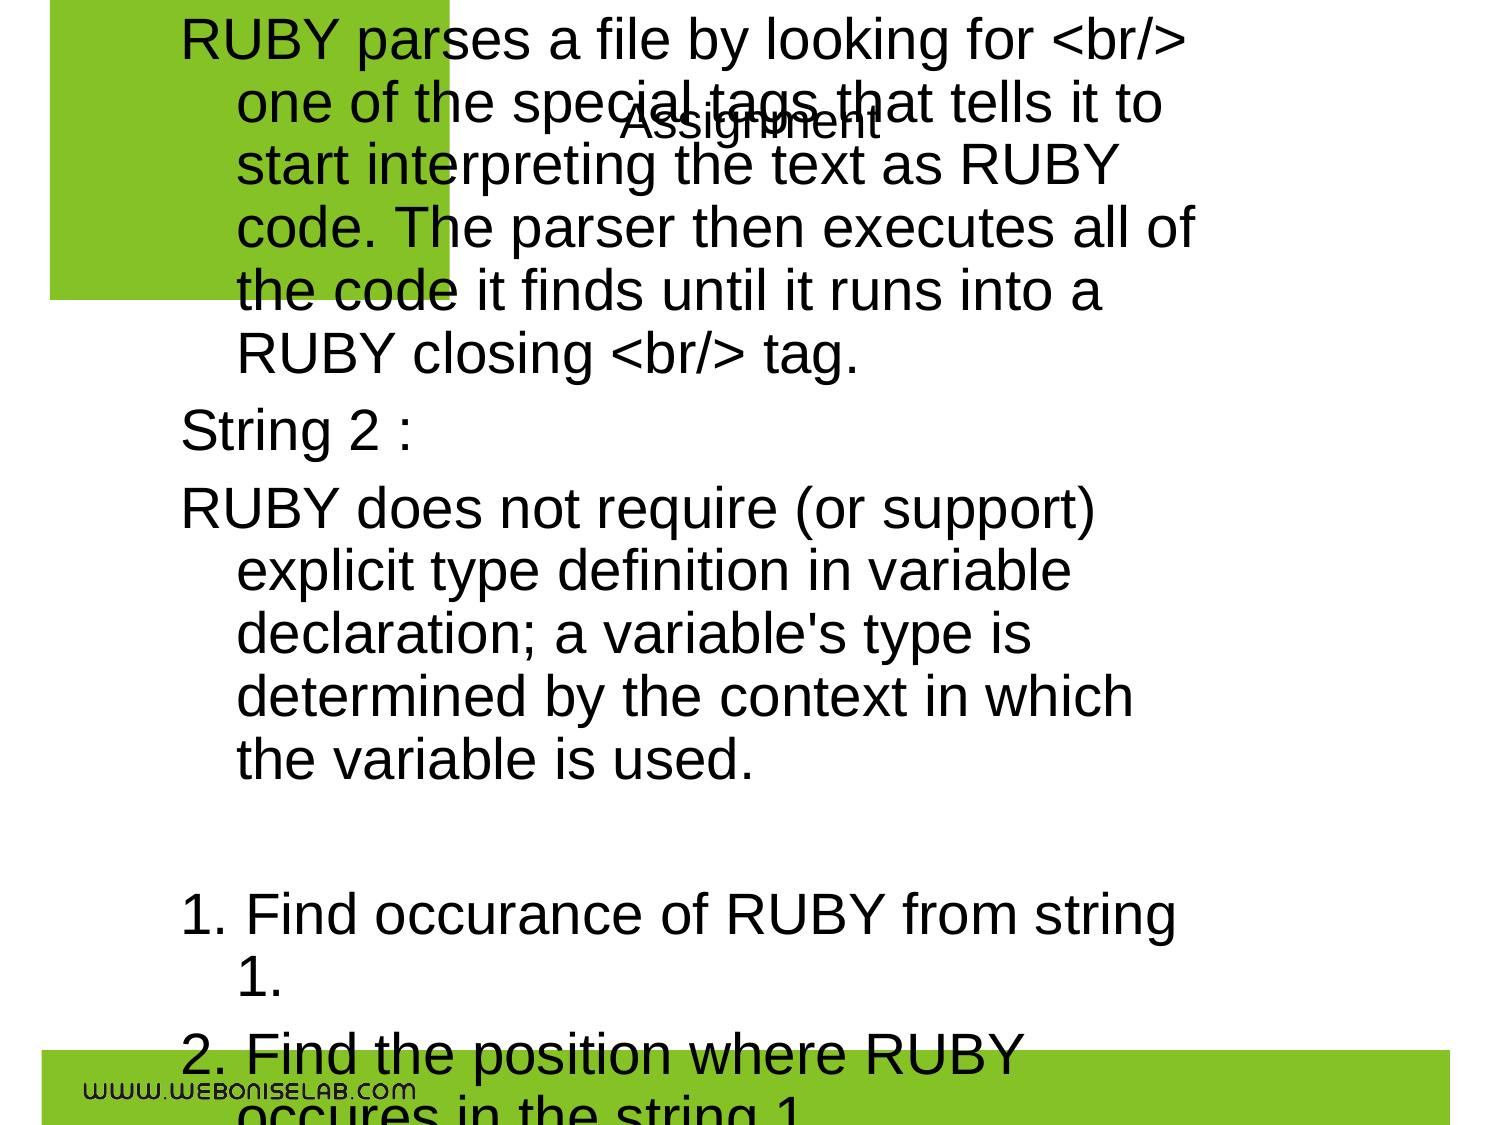

String 1 :
RUBY parses a file by looking for <br/> one of the special tags that tells it to start interpreting the text as RUBY code. The parser then executes all of the code it finds until it runs into a RUBY closing <br/> tag.
String 2 :
RUBY does not require (or support) explicit type definition in variable declaration; a variable's type is determined by the context in which the variable is used.
1. Find occurance of RUBY from string 1.
2. Find the position where RUBY occures in the string 1.
3. Create array of words in string 1 & print them using a recursive function.
4. Capitalise string 1
5. Combine string 1 & 2.
6. Print string 1 & 2 using heredoc.
7. Print current date
# Assignment